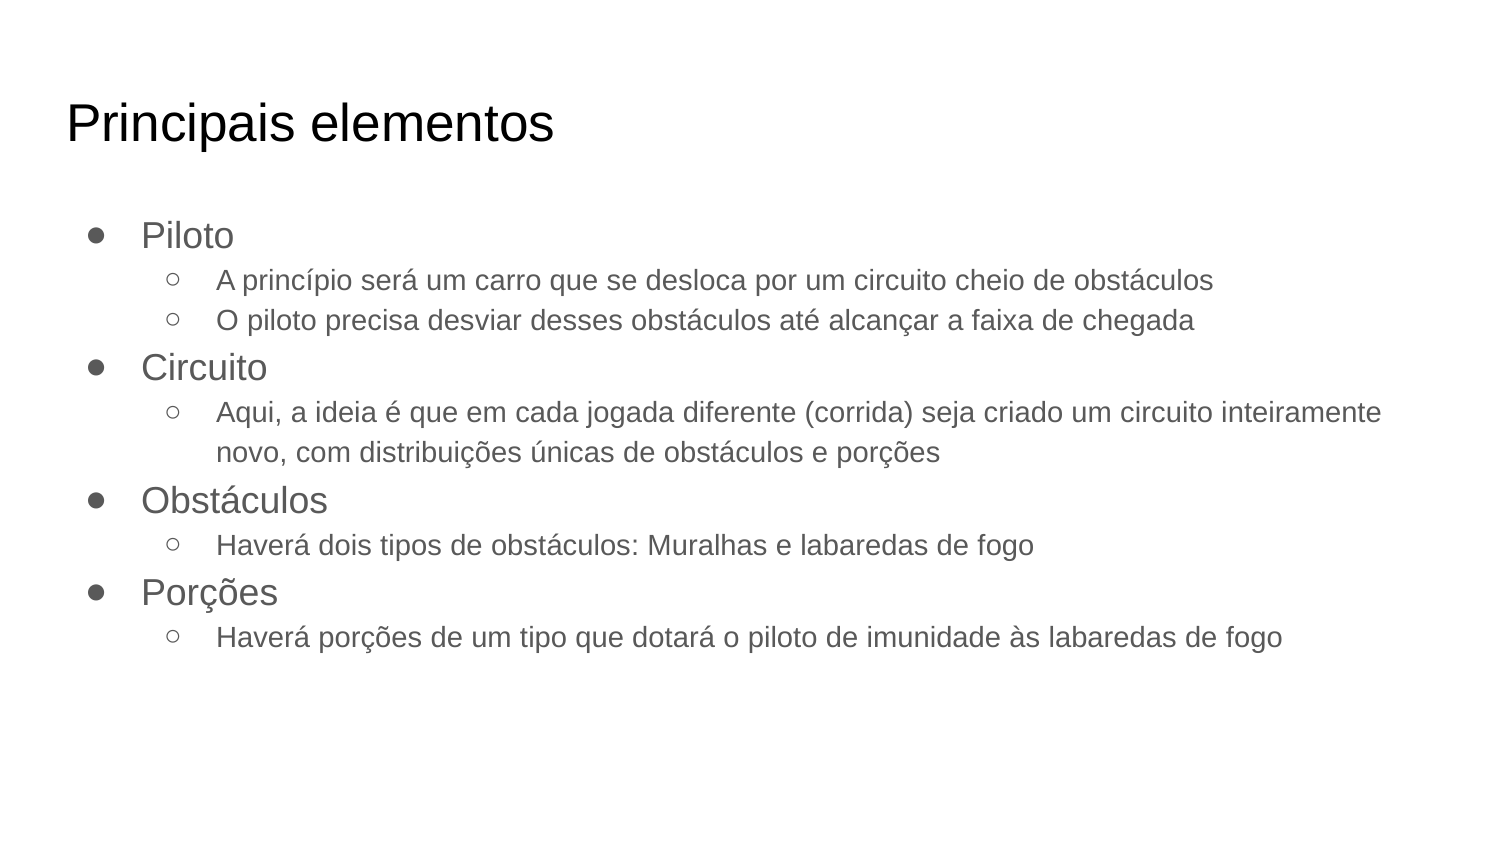

# Principais elementos
Piloto
A princípio será um carro que se desloca por um circuito cheio de obstáculos
O piloto precisa desviar desses obstáculos até alcançar a faixa de chegada
Circuito
Aqui, a ideia é que em cada jogada diferente (corrida) seja criado um circuito inteiramente novo, com distribuições únicas de obstáculos e porções
Obstáculos
Haverá dois tipos de obstáculos: Muralhas e labaredas de fogo
Porções
Haverá porções de um tipo que dotará o piloto de imunidade às labaredas de fogo